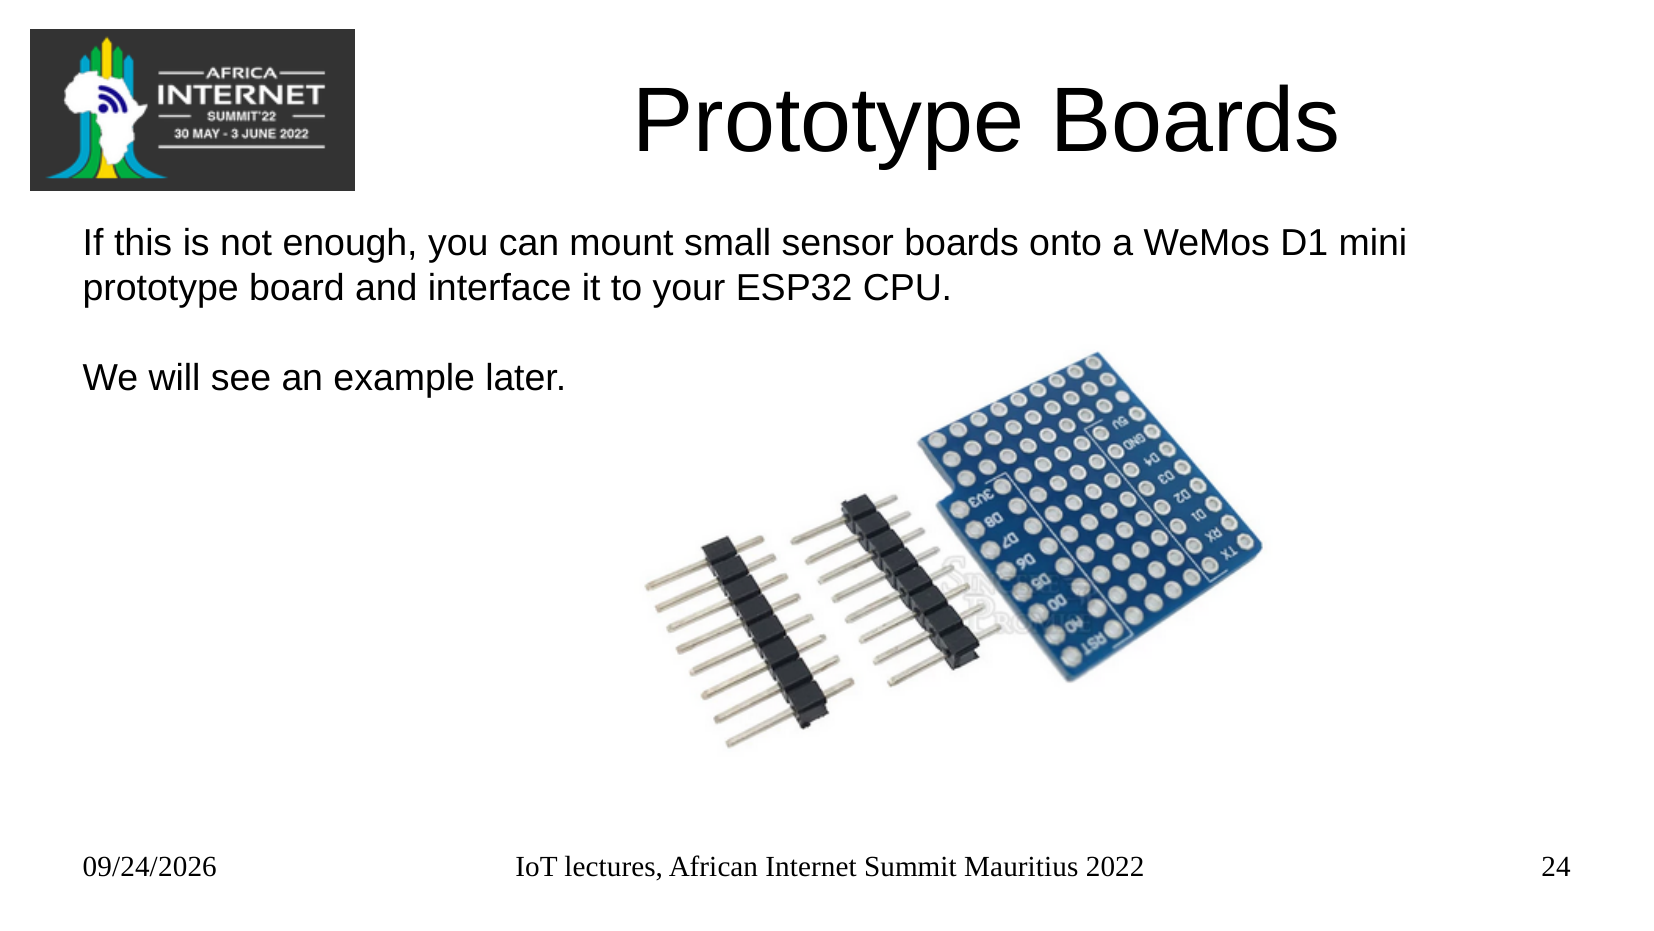

# Prototype Boards
If this is not enough, you can mount small sensor boards onto a WeMos D1 mini prototype board and interface it to your ESP32 CPU.
We will see an example later.
IoT lectures, African Internet Summit Mauritius 2022
24